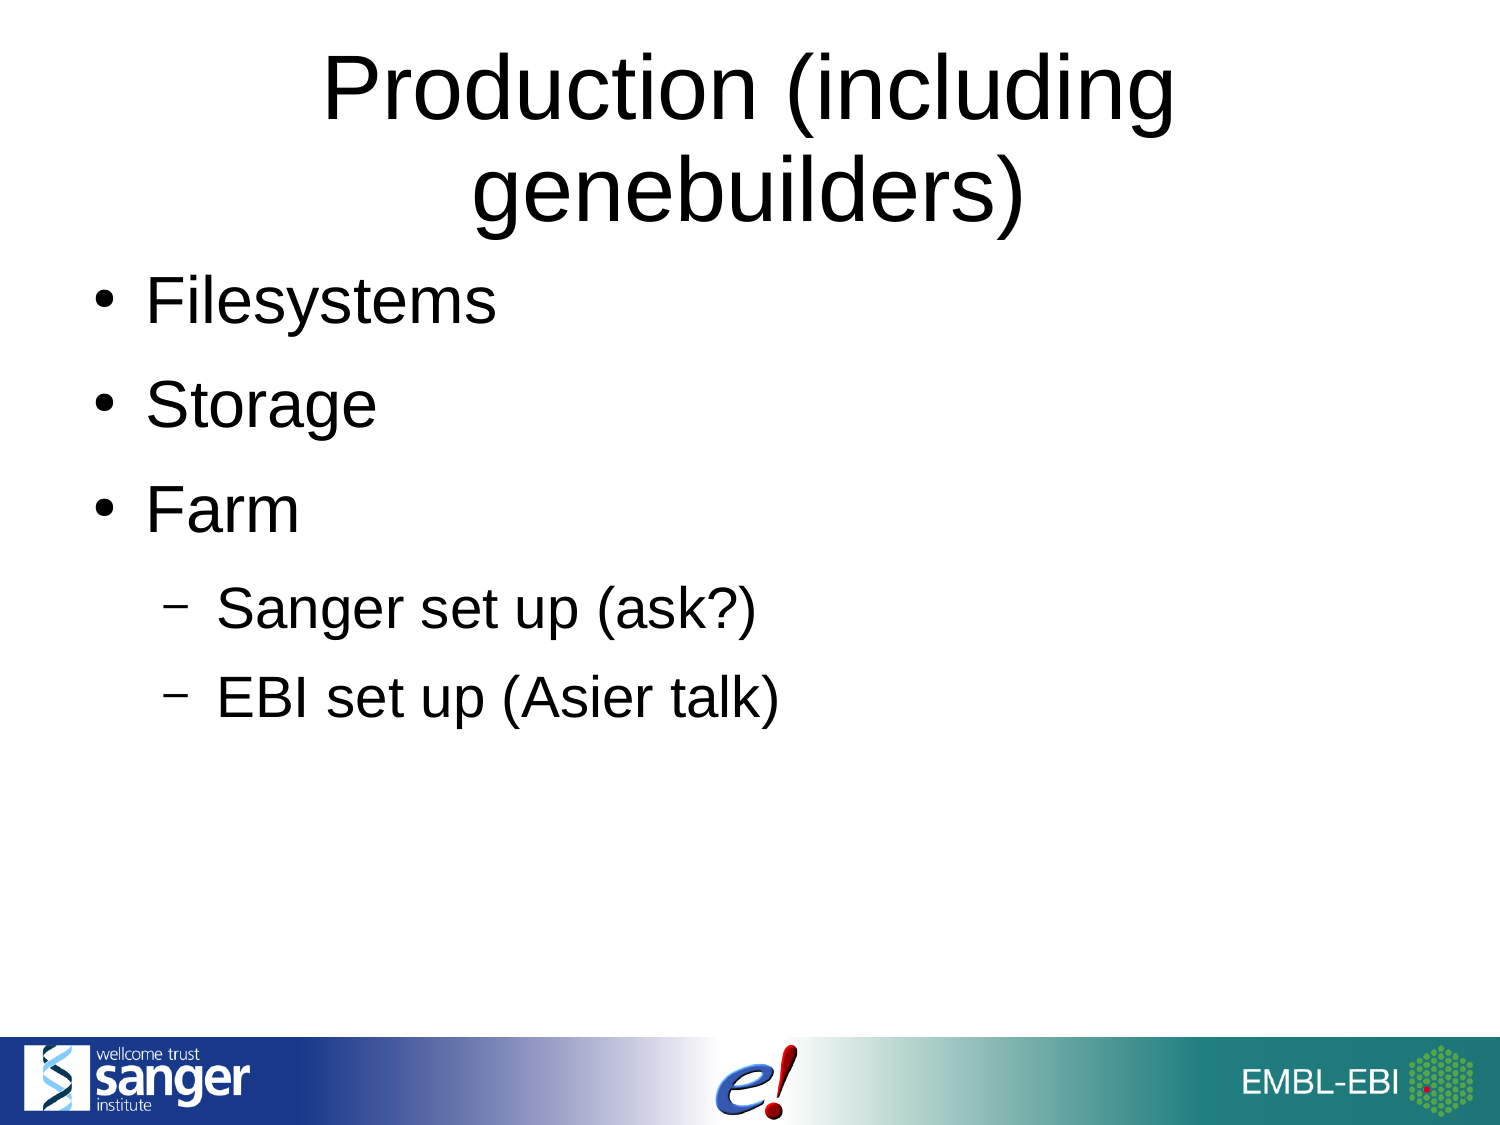

# Production (including genebuilders)
Filesystems
Storage
Farm
Sanger set up (ask?)
EBI set up (Asier talk)